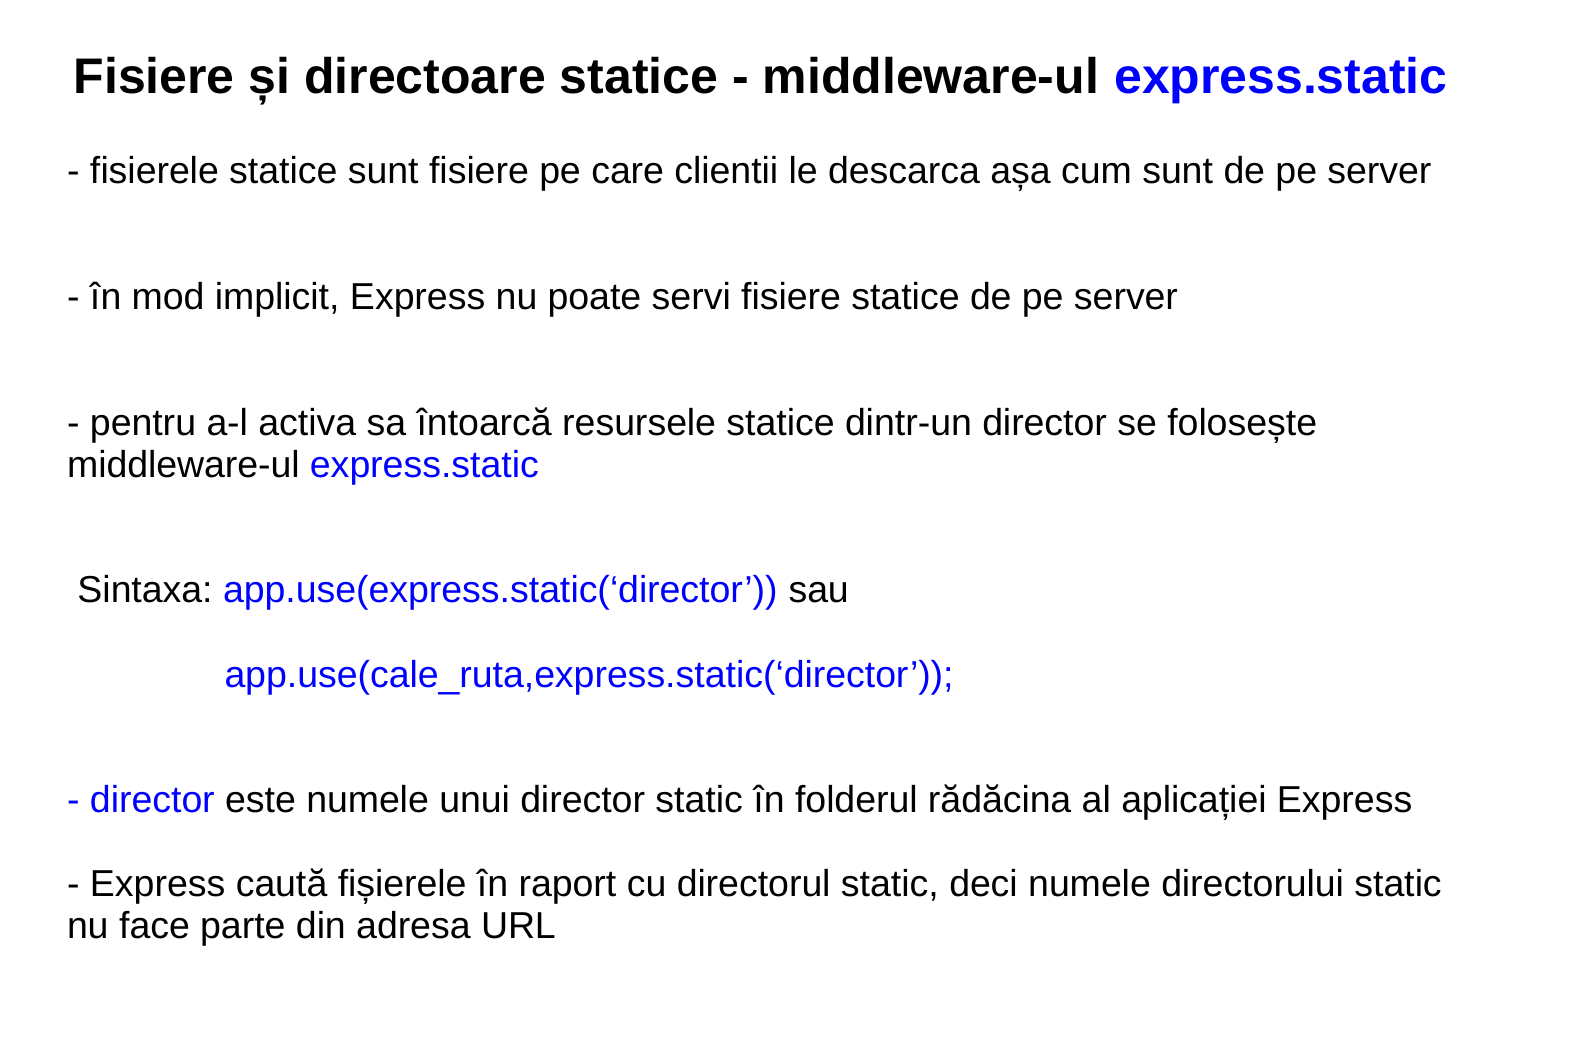

Fisiere și directoare statice - middleware-ul express.static
- fisierele statice sunt fisiere pe care clientii le descarca așa cum sunt de pe server
- în mod implicit, Express nu poate servi fisiere statice de pe server
- pentru a-l activa sa întoarcă resursele statice dintr-un director se folosește middleware-ul express.static
 Sintaxa: app.use(express.static(‘director’)) sau
 app.use(cale_ruta,express.static(‘director’));
- director este numele unui director static în folderul rădăcina al aplicației Express
- Express caută fișierele în raport cu directorul static, deci numele directorului static nu face parte din adresa URL